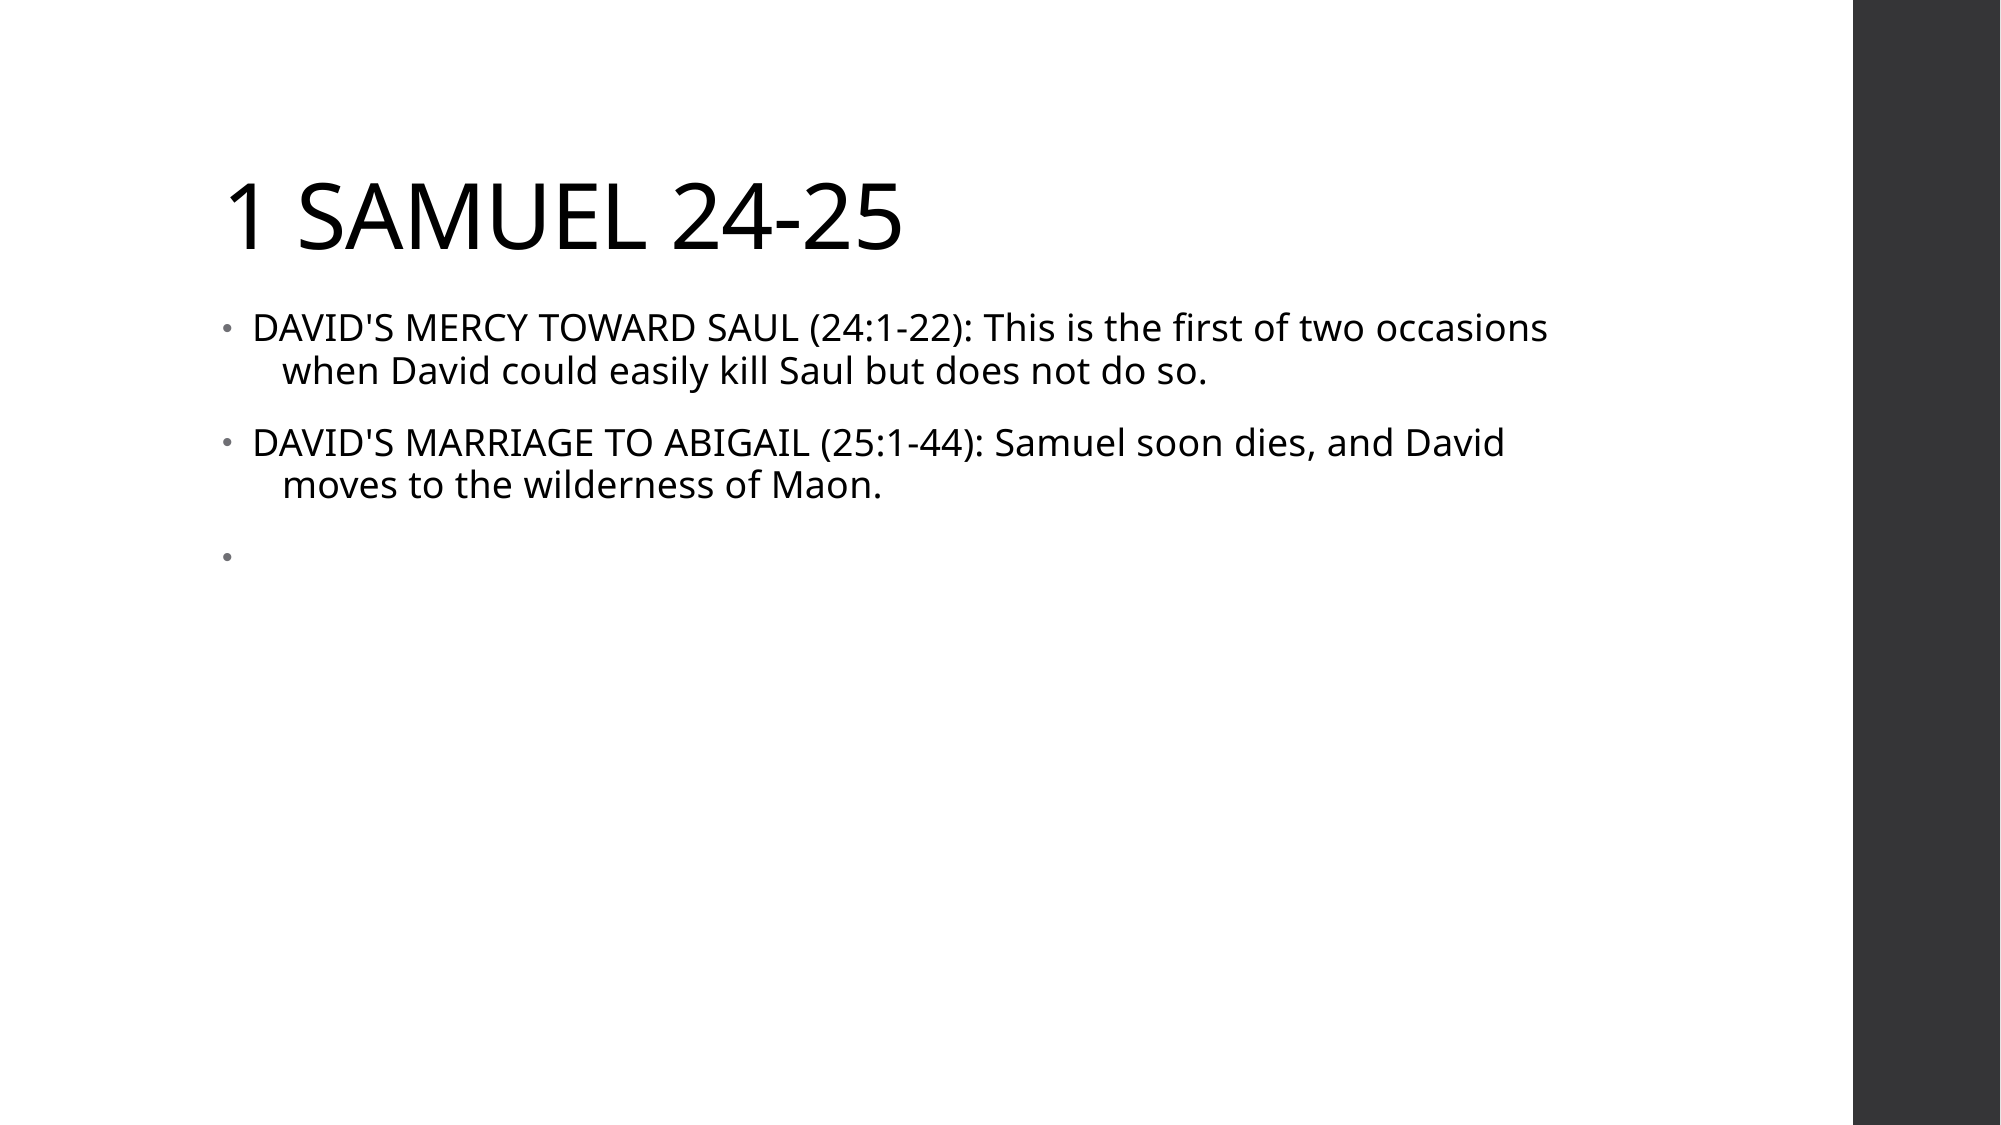

# 1 SAMUEL 24-25
DAVID'S MERCY TOWARD SAUL (24:1-22): This is the first of two occasions when David could easily kill Saul but does not do so.
DAVID'S MARRIAGE TO ABIGAIL (25:1-44): Samuel soon dies, and David moves to the wilderness of Maon.